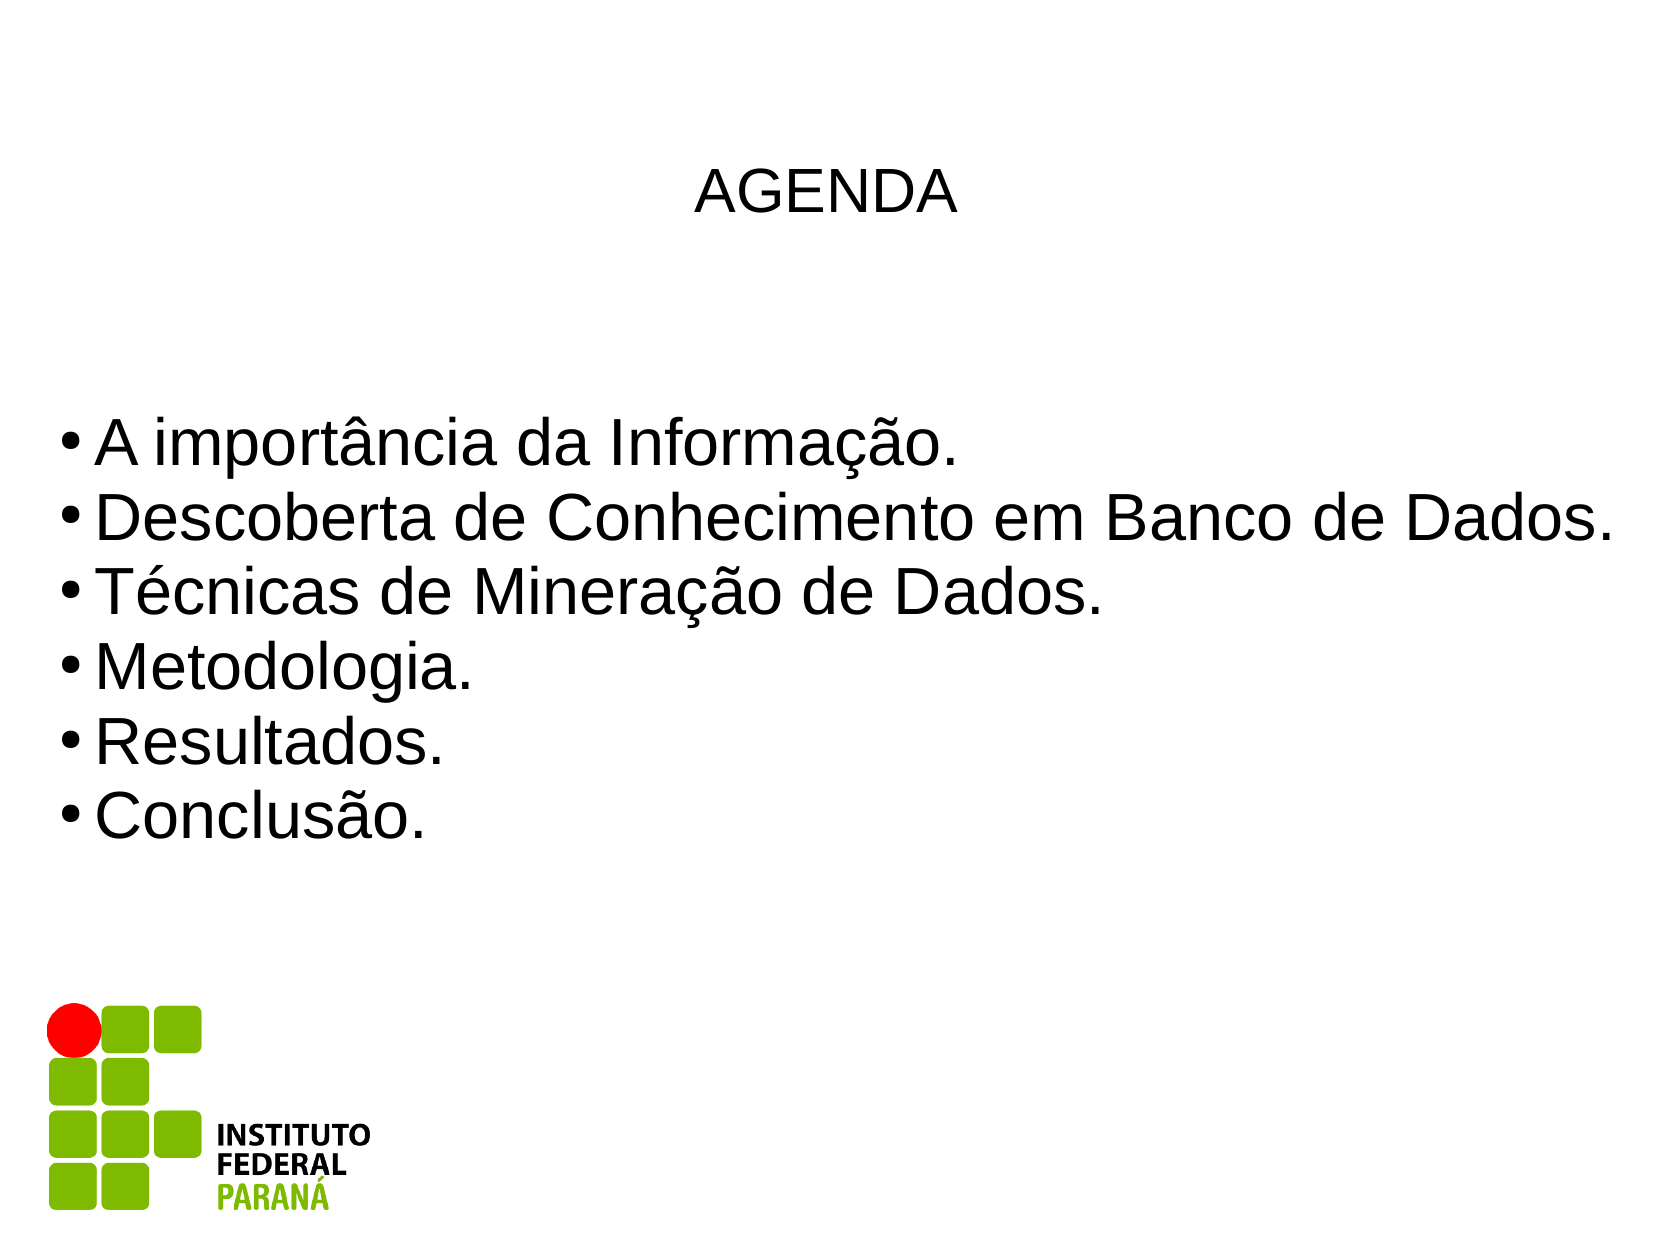

AGENDA
# A importância da Informação.
Descoberta de Conhecimento em Banco de Dados.
Técnicas de Mineração de Dados.
Metodologia.
Resultados.
Conclusão.